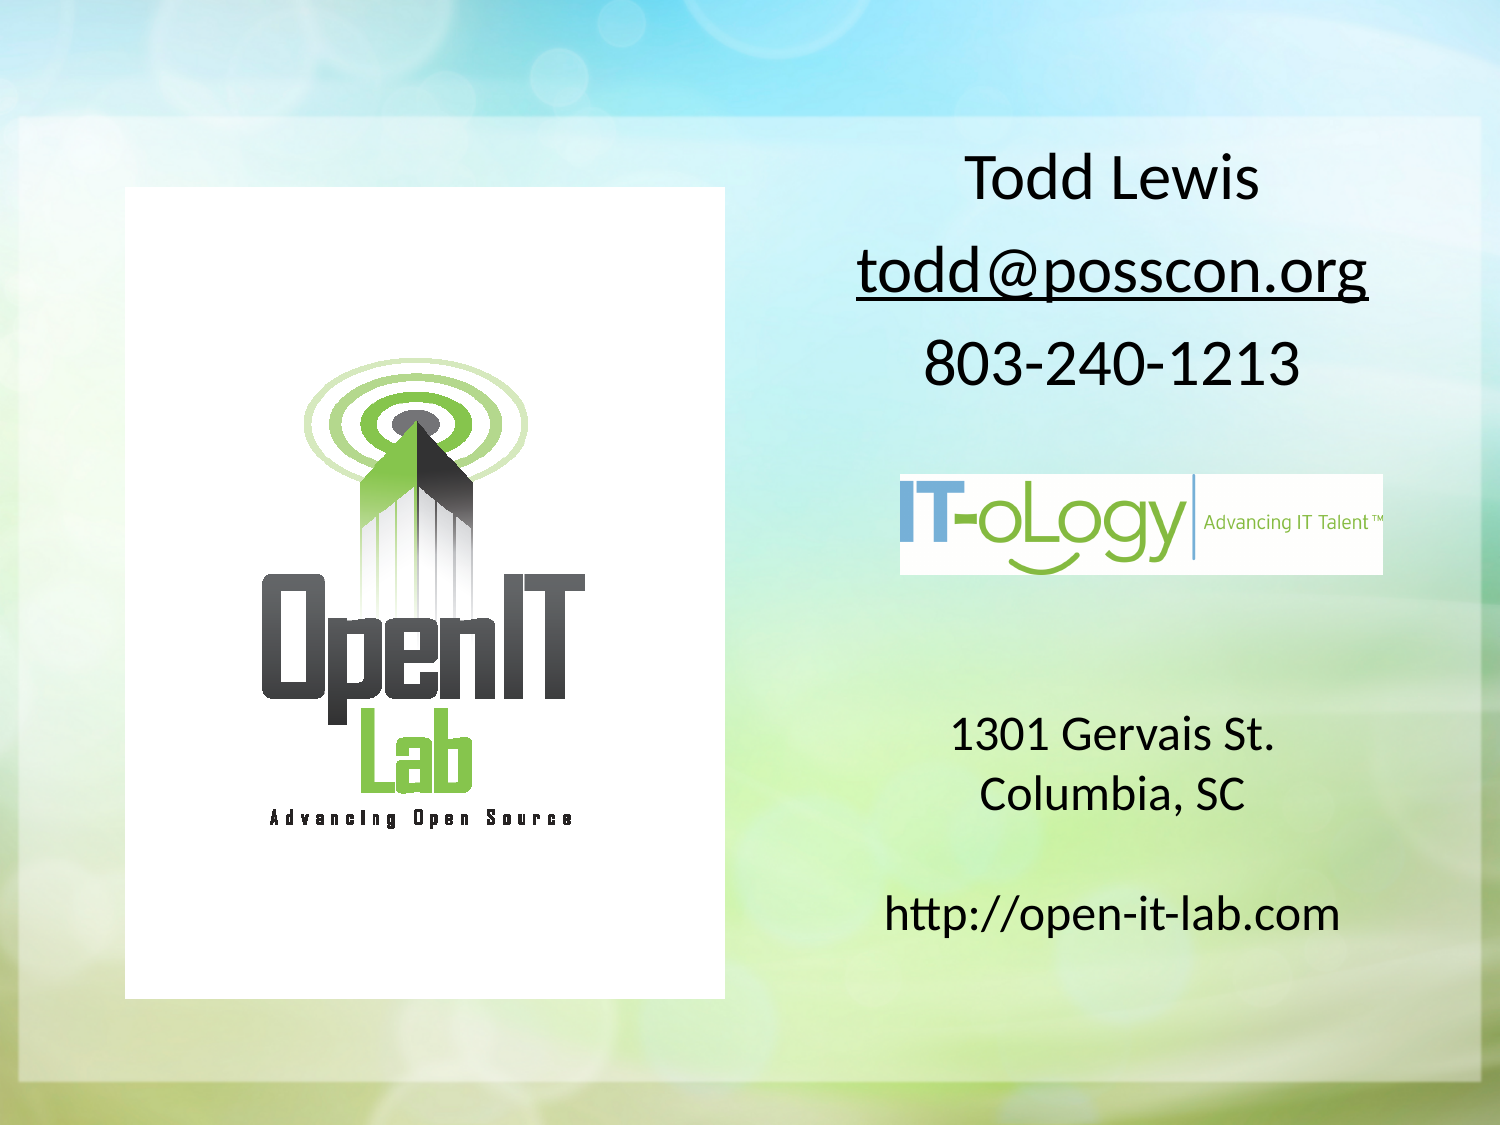

Todd Lewis
todd@posscon.org
803-240-1213
# 1301 Gervais St. Columbia, SC http://open-it-lab.com